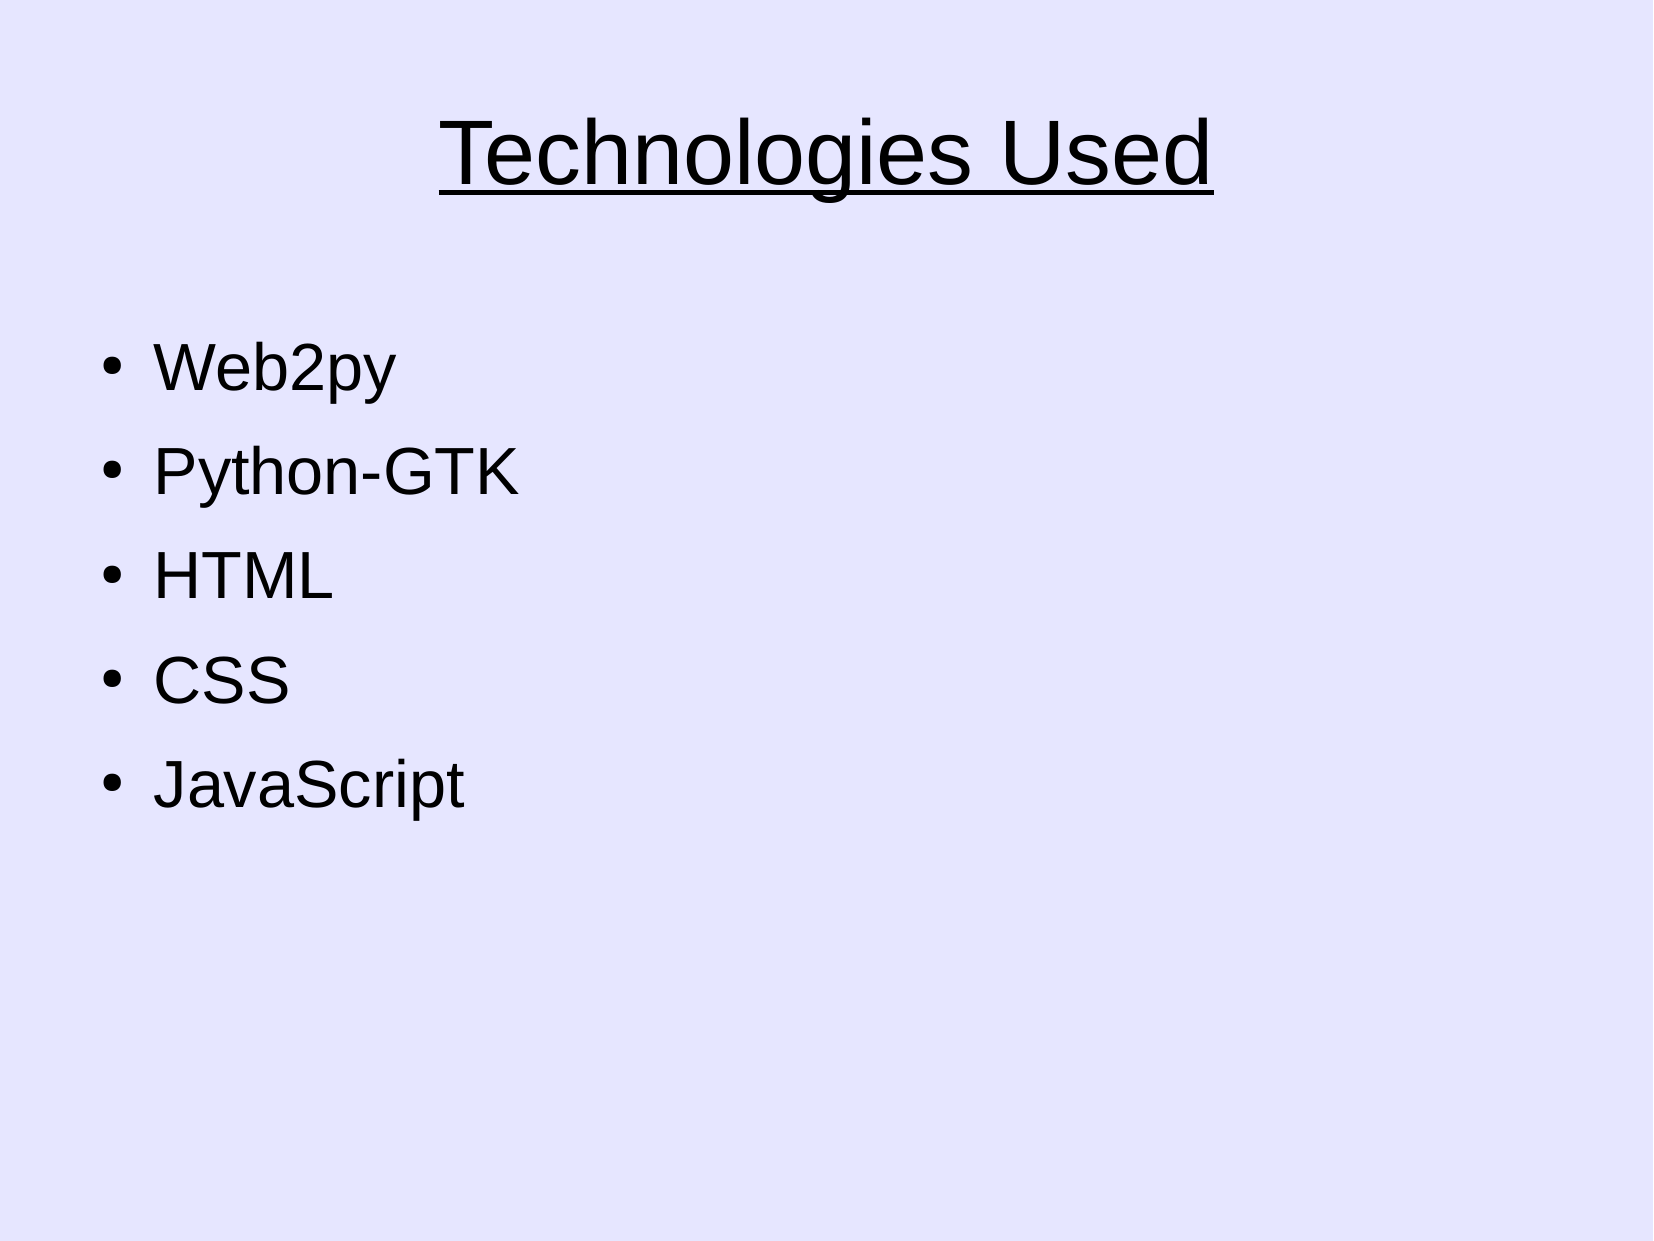

# Technologies Used
Web2py
Python-GTK
HTML
CSS
JavaScript